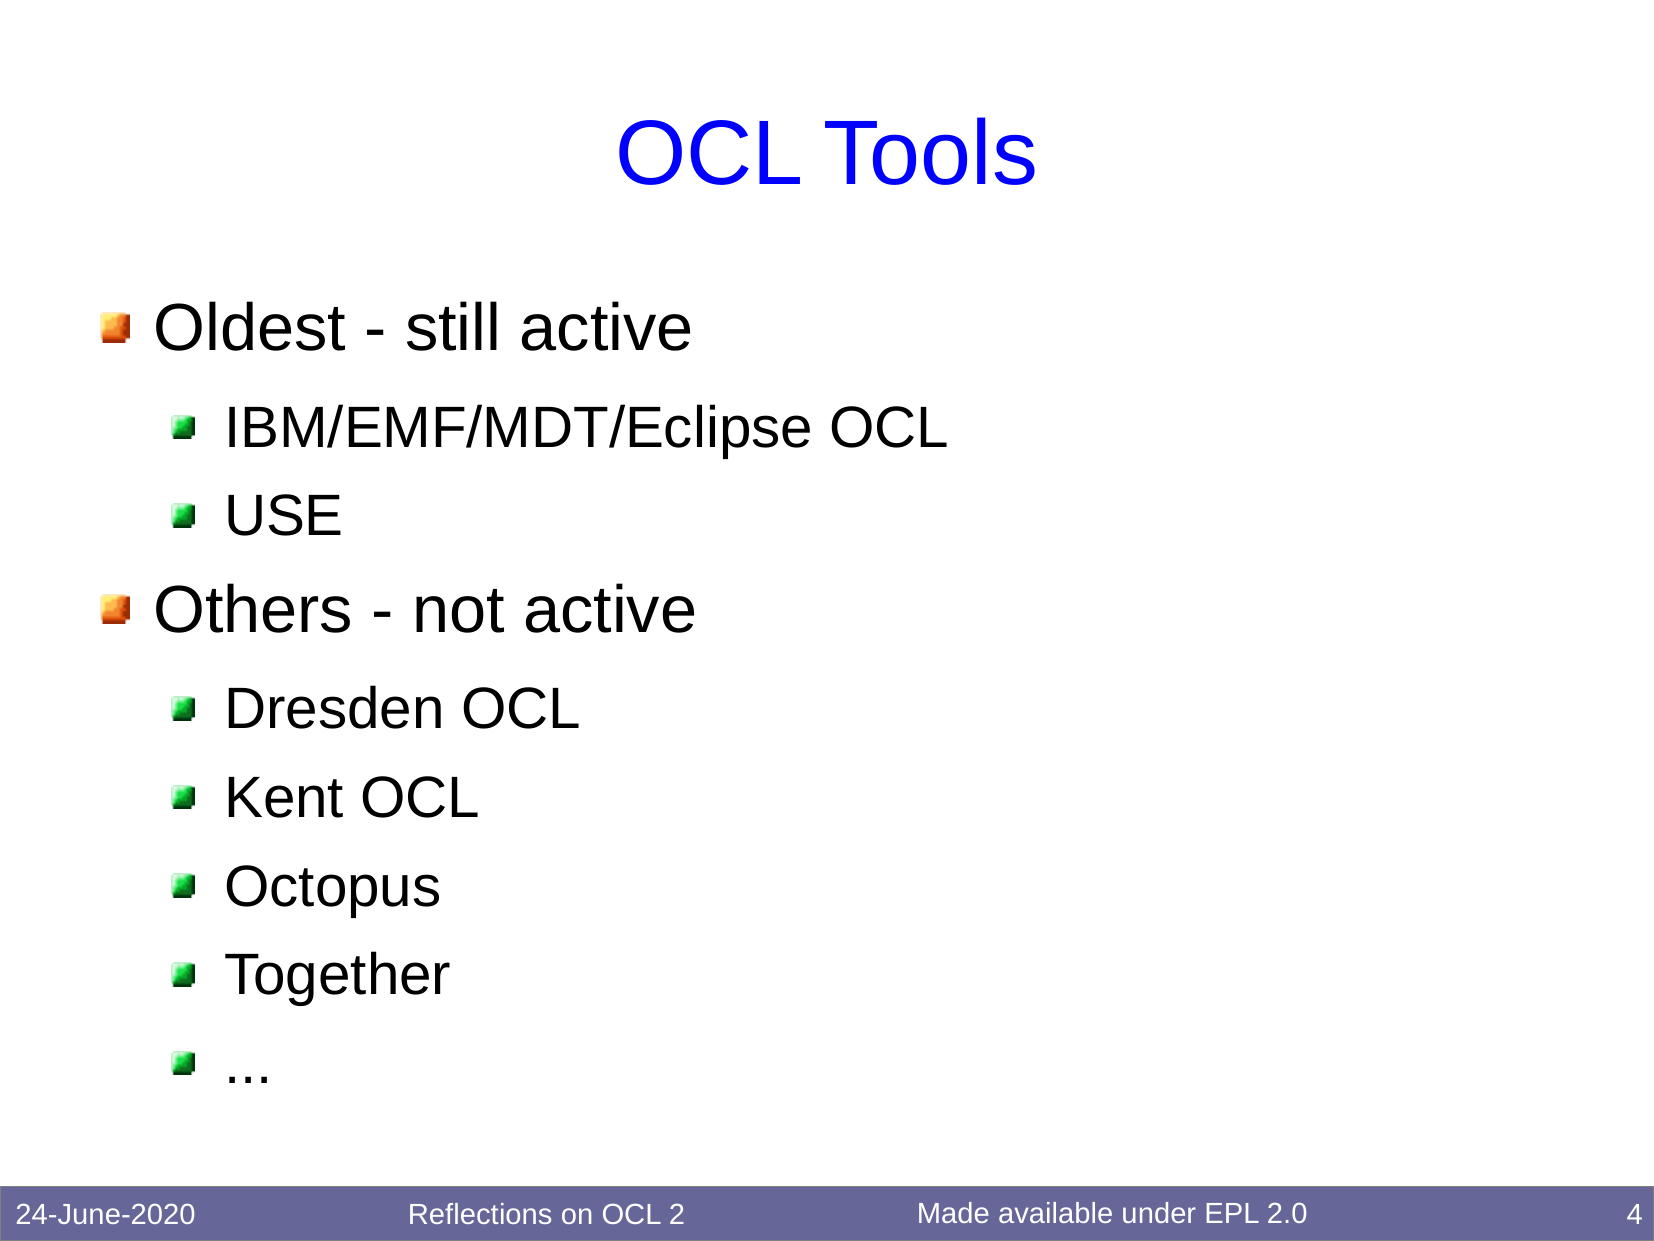

# OCL Tools
Oldest - still active
IBM/EMF/MDT/Eclipse OCL
USE
Others - not active
Dresden OCL
Kent OCL
Octopus
Together
...
24-June-2020
Reflections on OCL 2
4